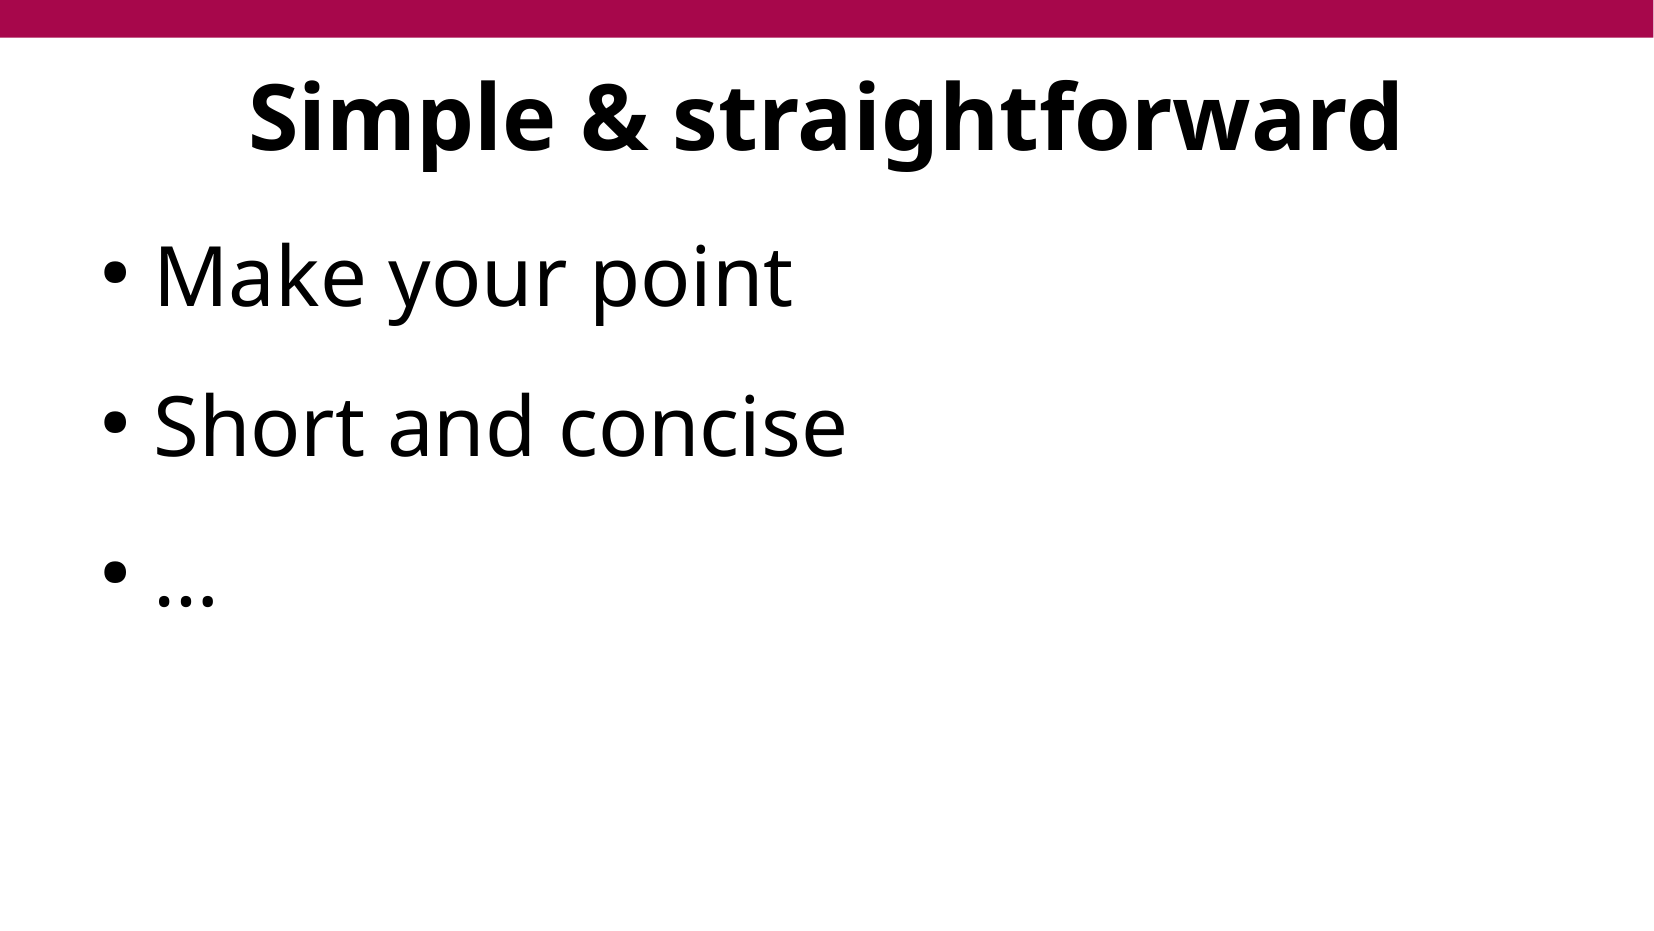

# Simple & straightforward
Make your point
Short and concise
…